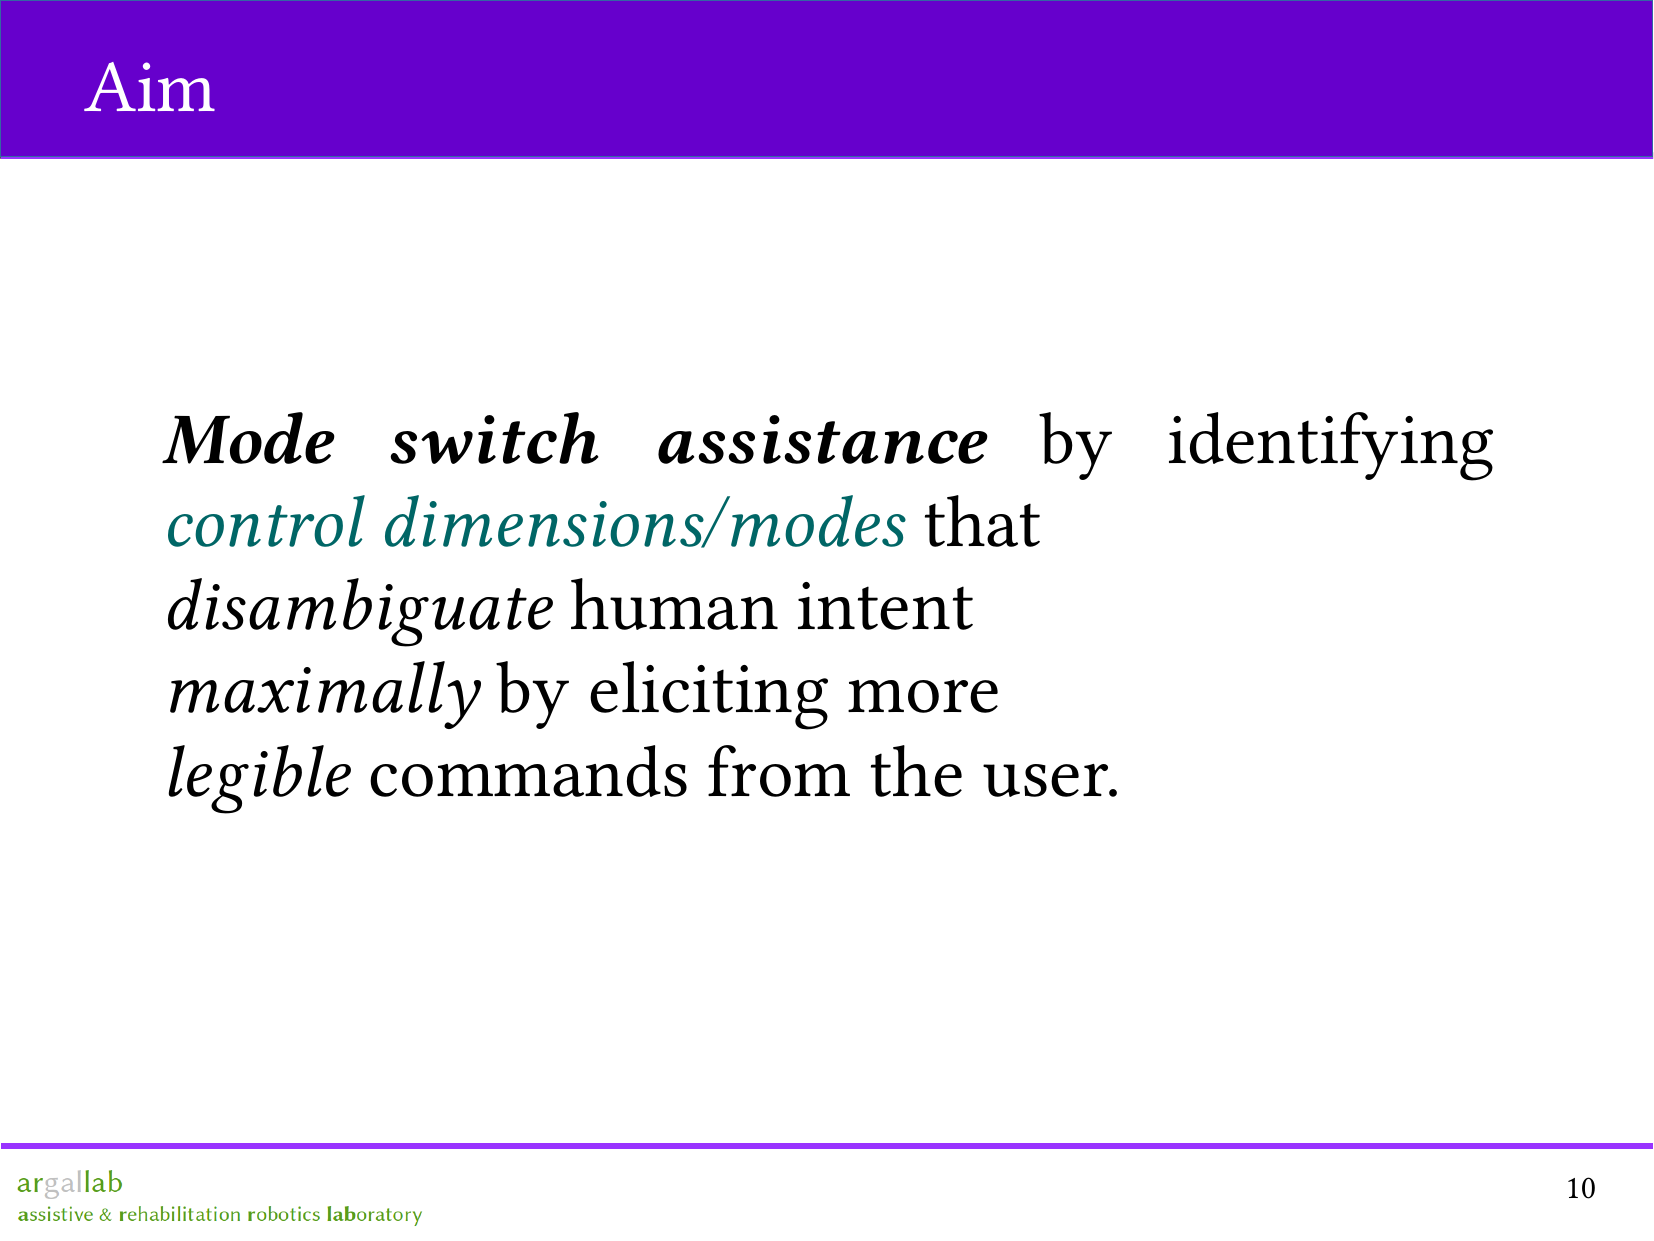

Aim
Mode switch assistance by identifying control dimensions/modes that
disambiguate human intent
maximally by eliciting more
legible commands from the user.